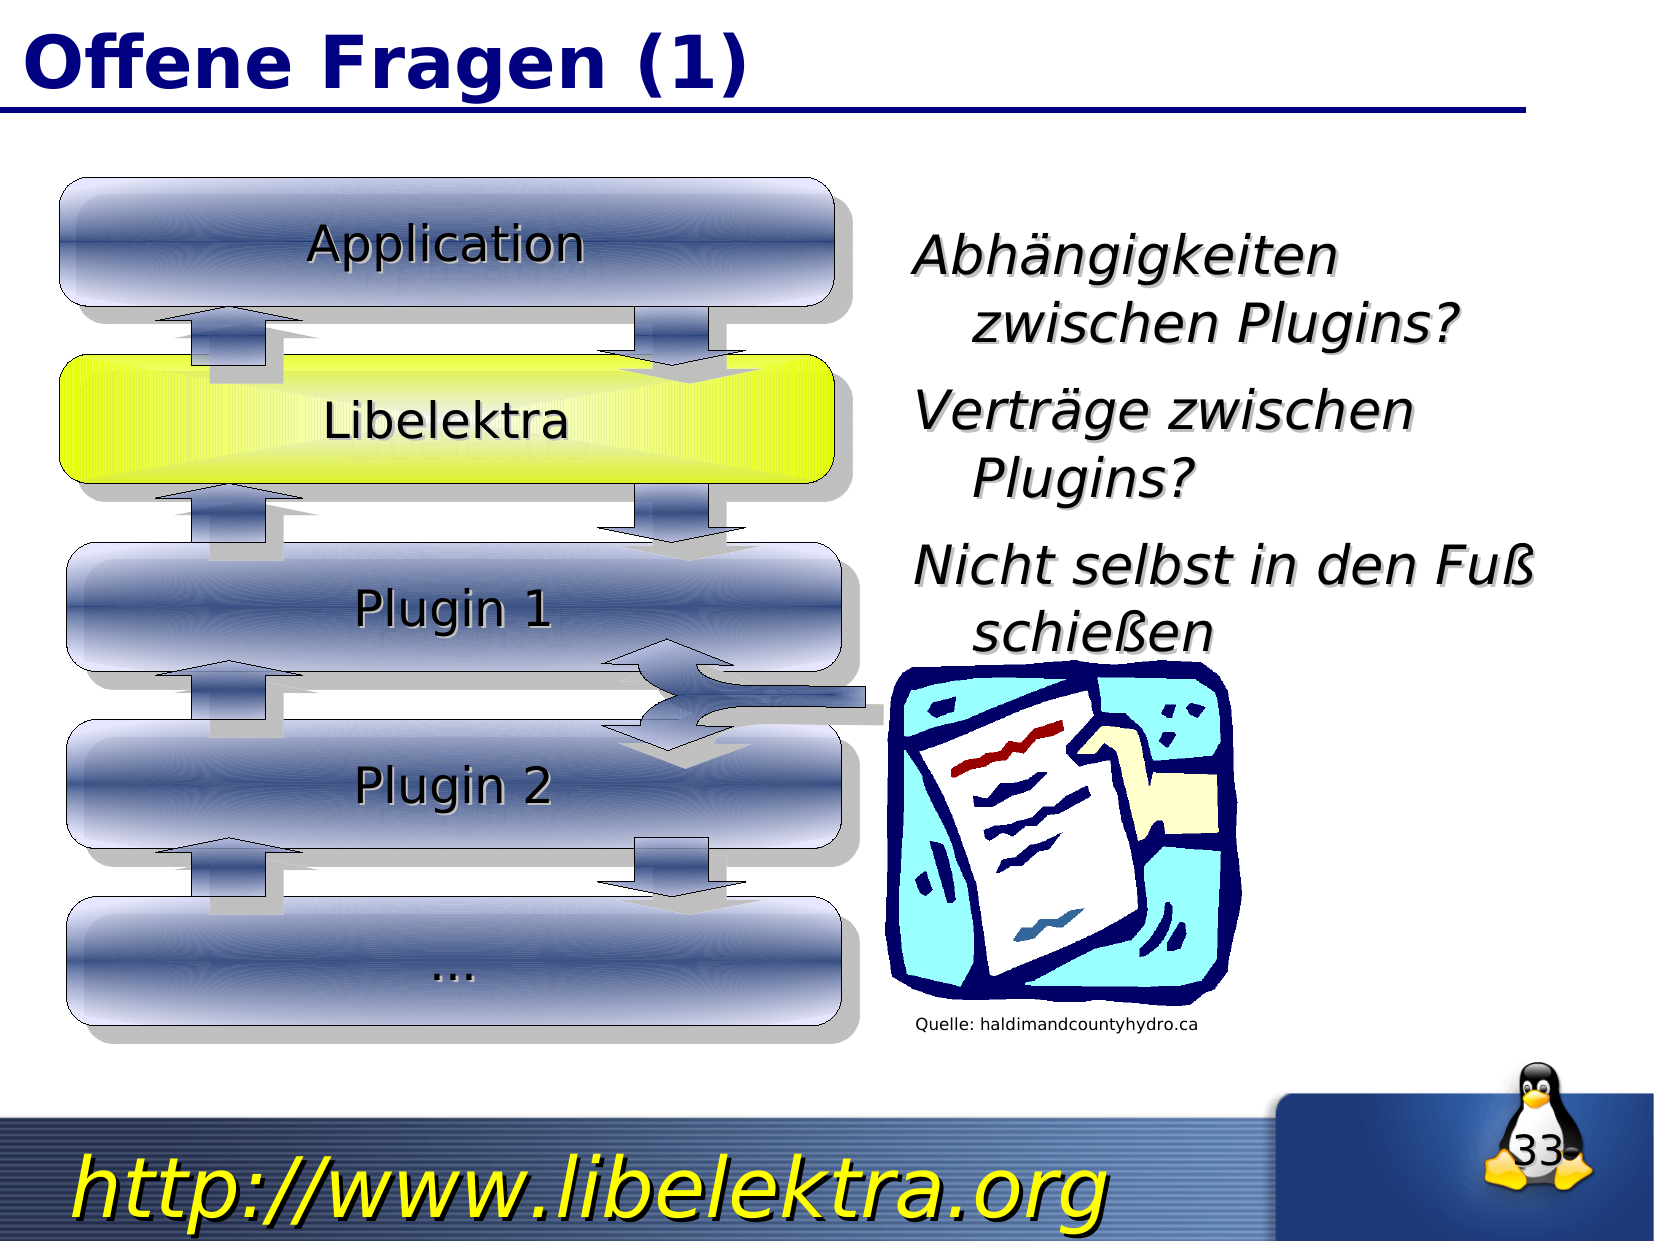

Offene Fragen (1)
Application
# Abhängigkeiten zwischen Plugins?
Verträge zwischen Plugins?
Nicht selbst in den Fuß schießen
Libelektra
Plugin 1
Quelle: haldimandcountyhydro.ca
Plugin 2
...